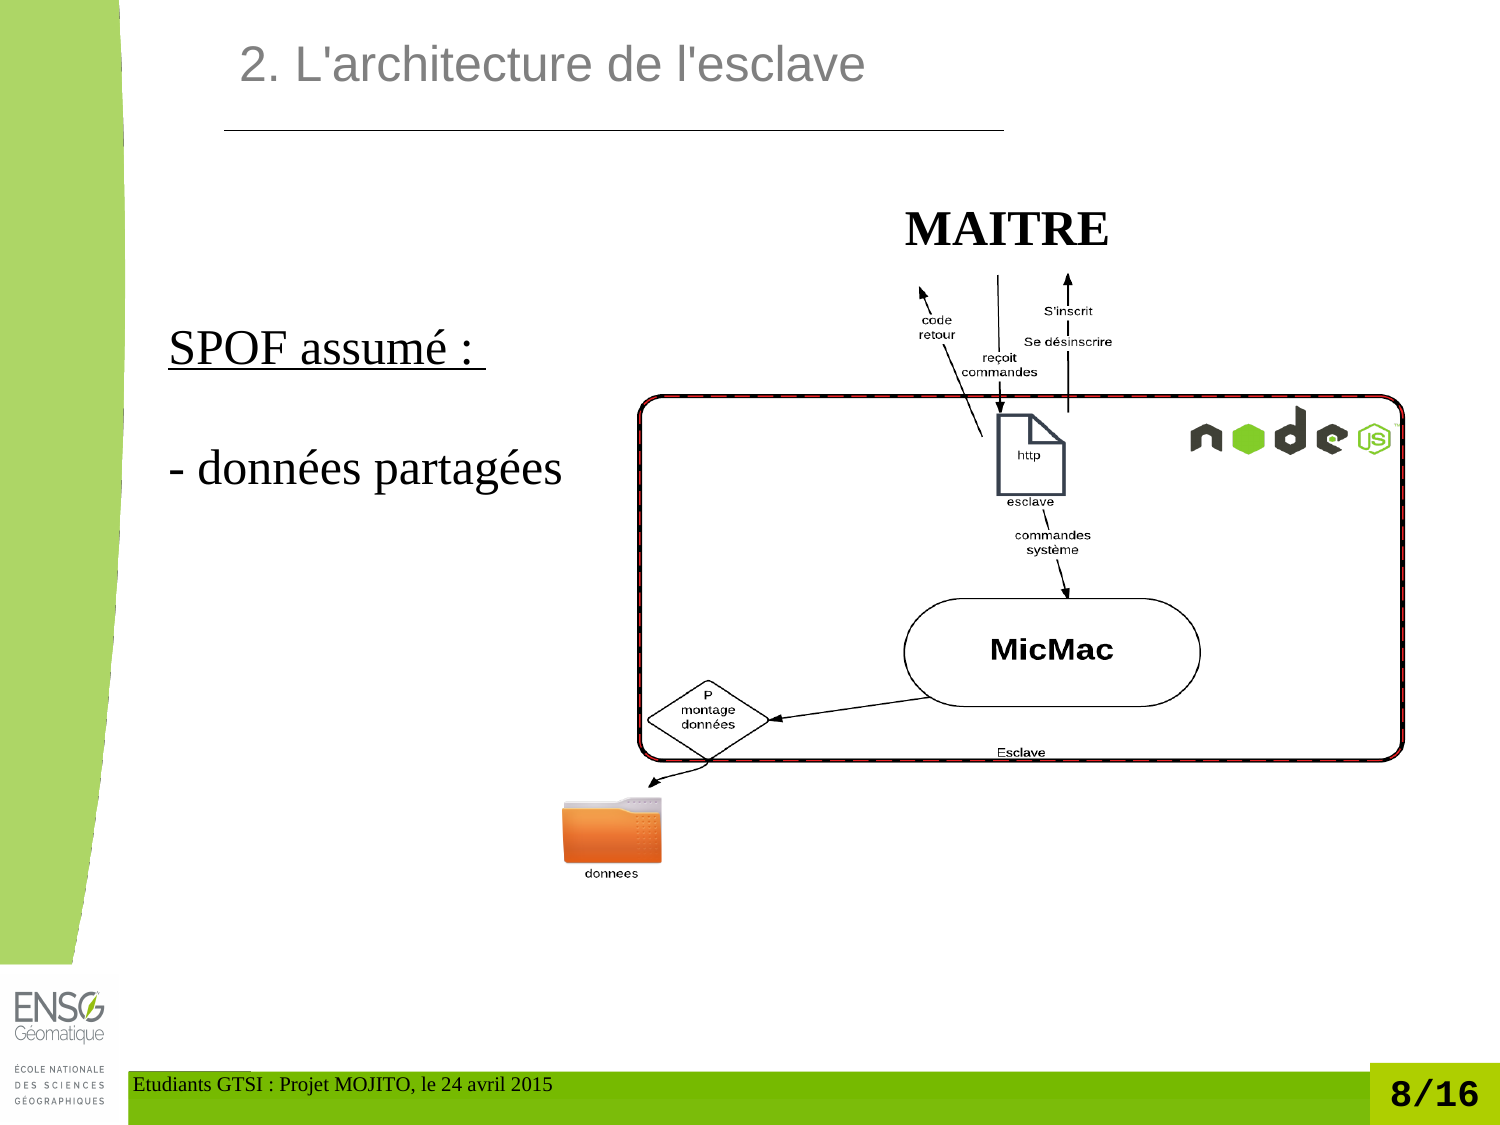

# 2. L'architecture de l'esclave
MAITRE
SPOF assumé :
- données partagées